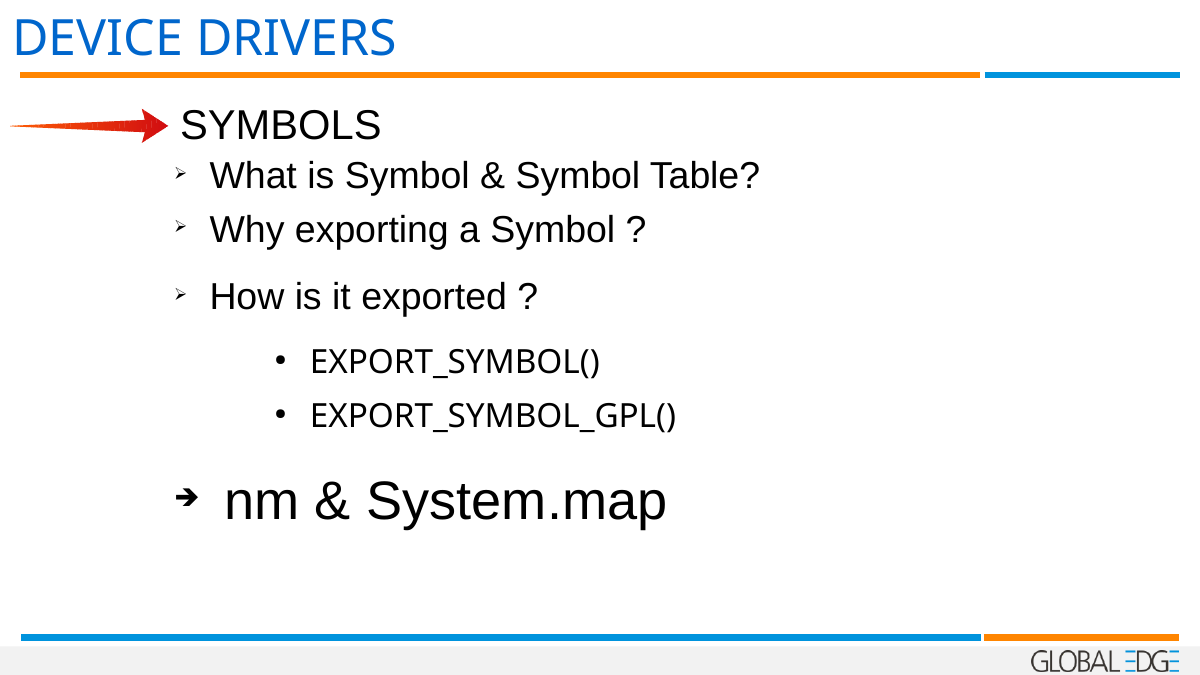

# DEVICE DRIVERS
SYMBOLS
What is Symbol & Symbol Table?
Why exporting a Symbol ?
How is it exported ?
EXPORT_SYMBOL()
EXPORT_SYMBOL_GPL()
 nm & System.map